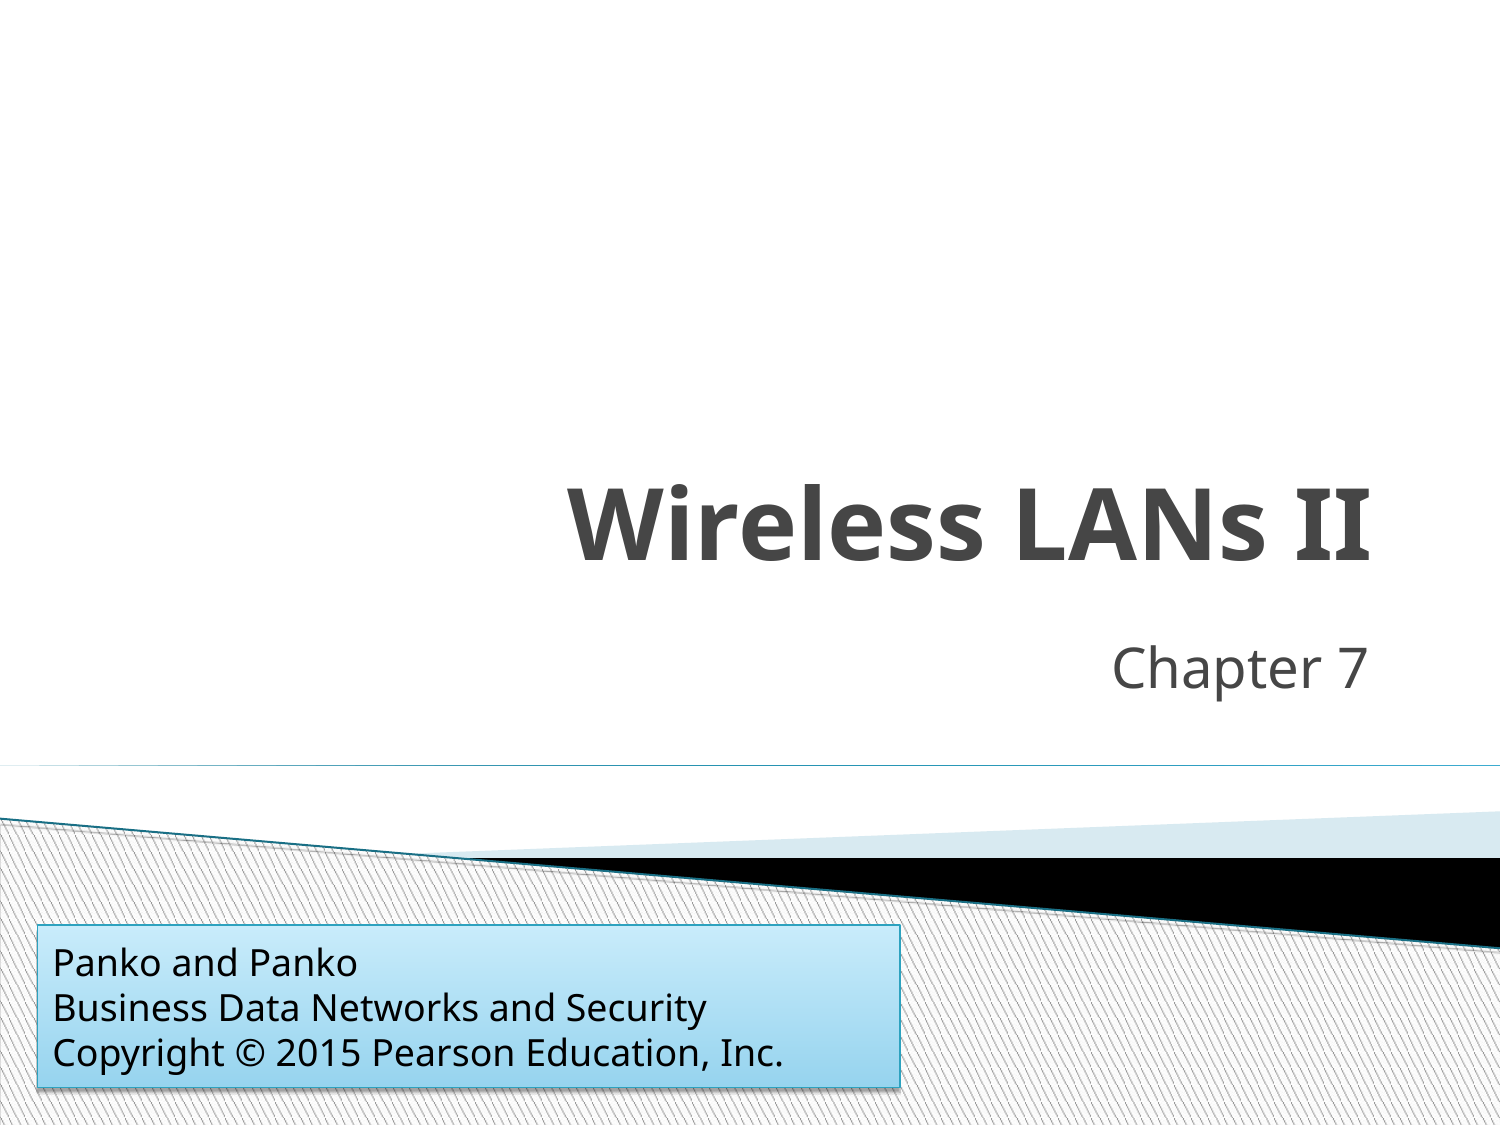

# Wireless LANs II
Chapter 7
Panko and Panko
Business Data Networks and Security
Copyright © 2015 Pearson Education, Inc.